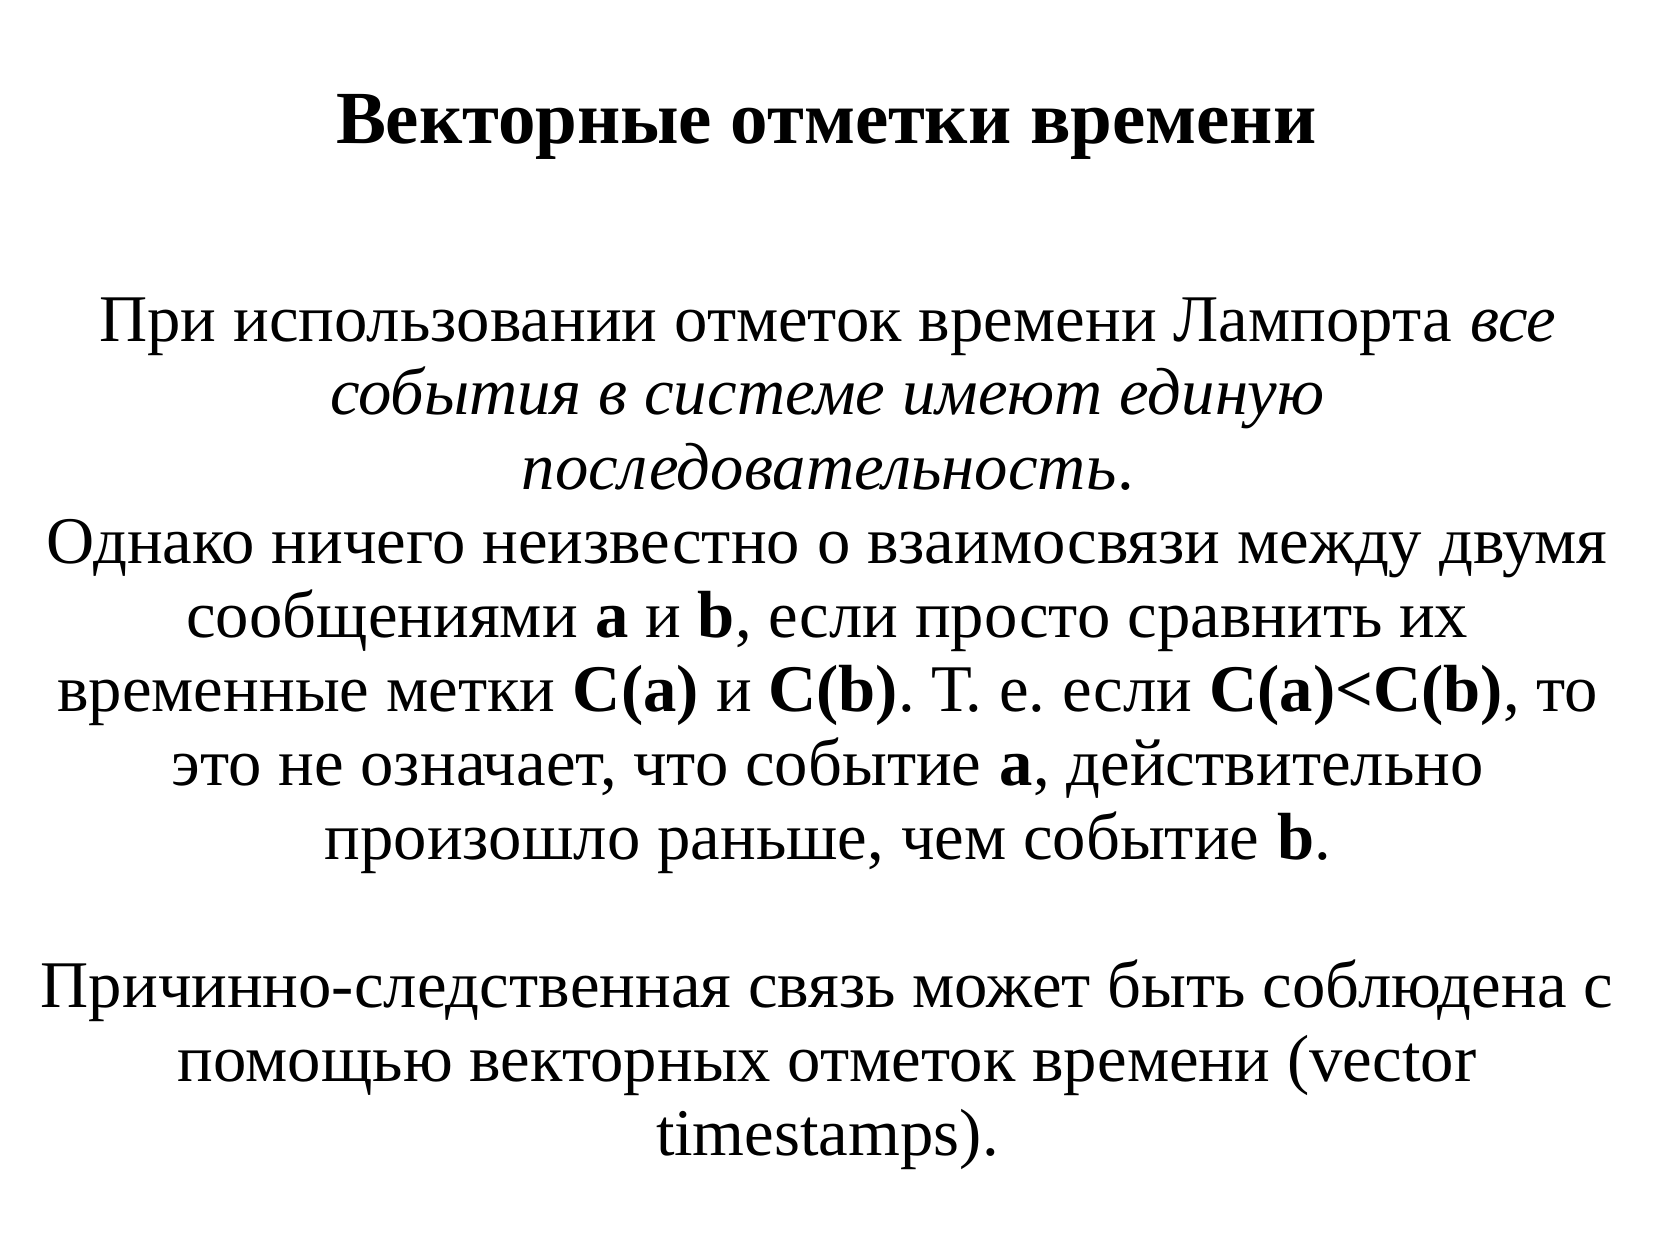

# Векторные отметки времени
При использовании отметок времени Лампорта все события в системе имеют единую последовательность.
Однако ничего неизвестно о взаимосвязи между двумя сообщениями a и b, если просто сравнить их временные метки C(a) и C(b). Т. е. если C(a)<C(b), то это не означает, что событие a, действительно произошло раньше, чем событие b.
Причинно-следственная связь может быть соблюдена с помощью векторных отметок времени (vector timestamps).